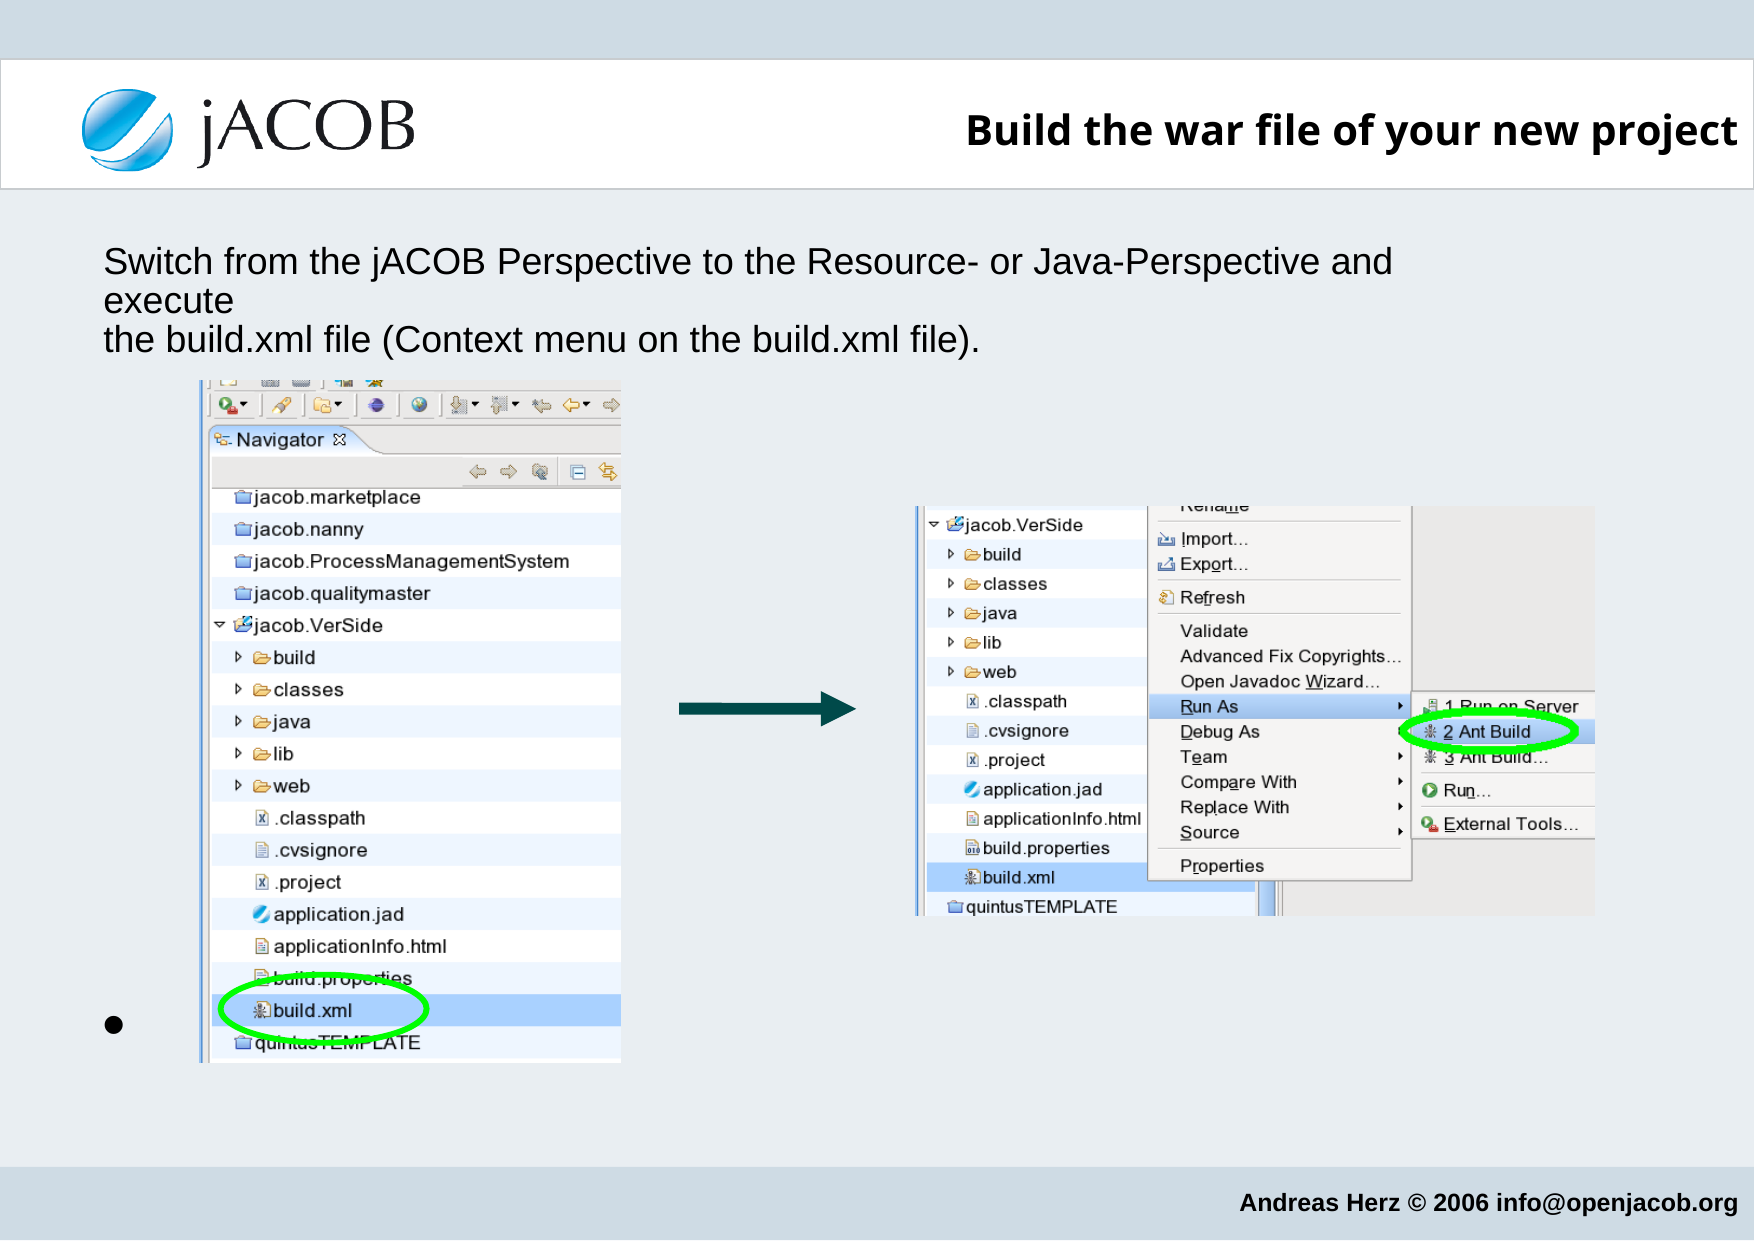

# Build the war file of your new project
Switch from the jACOB Perspective to the Resource- or Java-Perspective and execute
the build.xml file (Context menu on the build.xml file).
Andreas Herz © 2006 info@openjacob.org